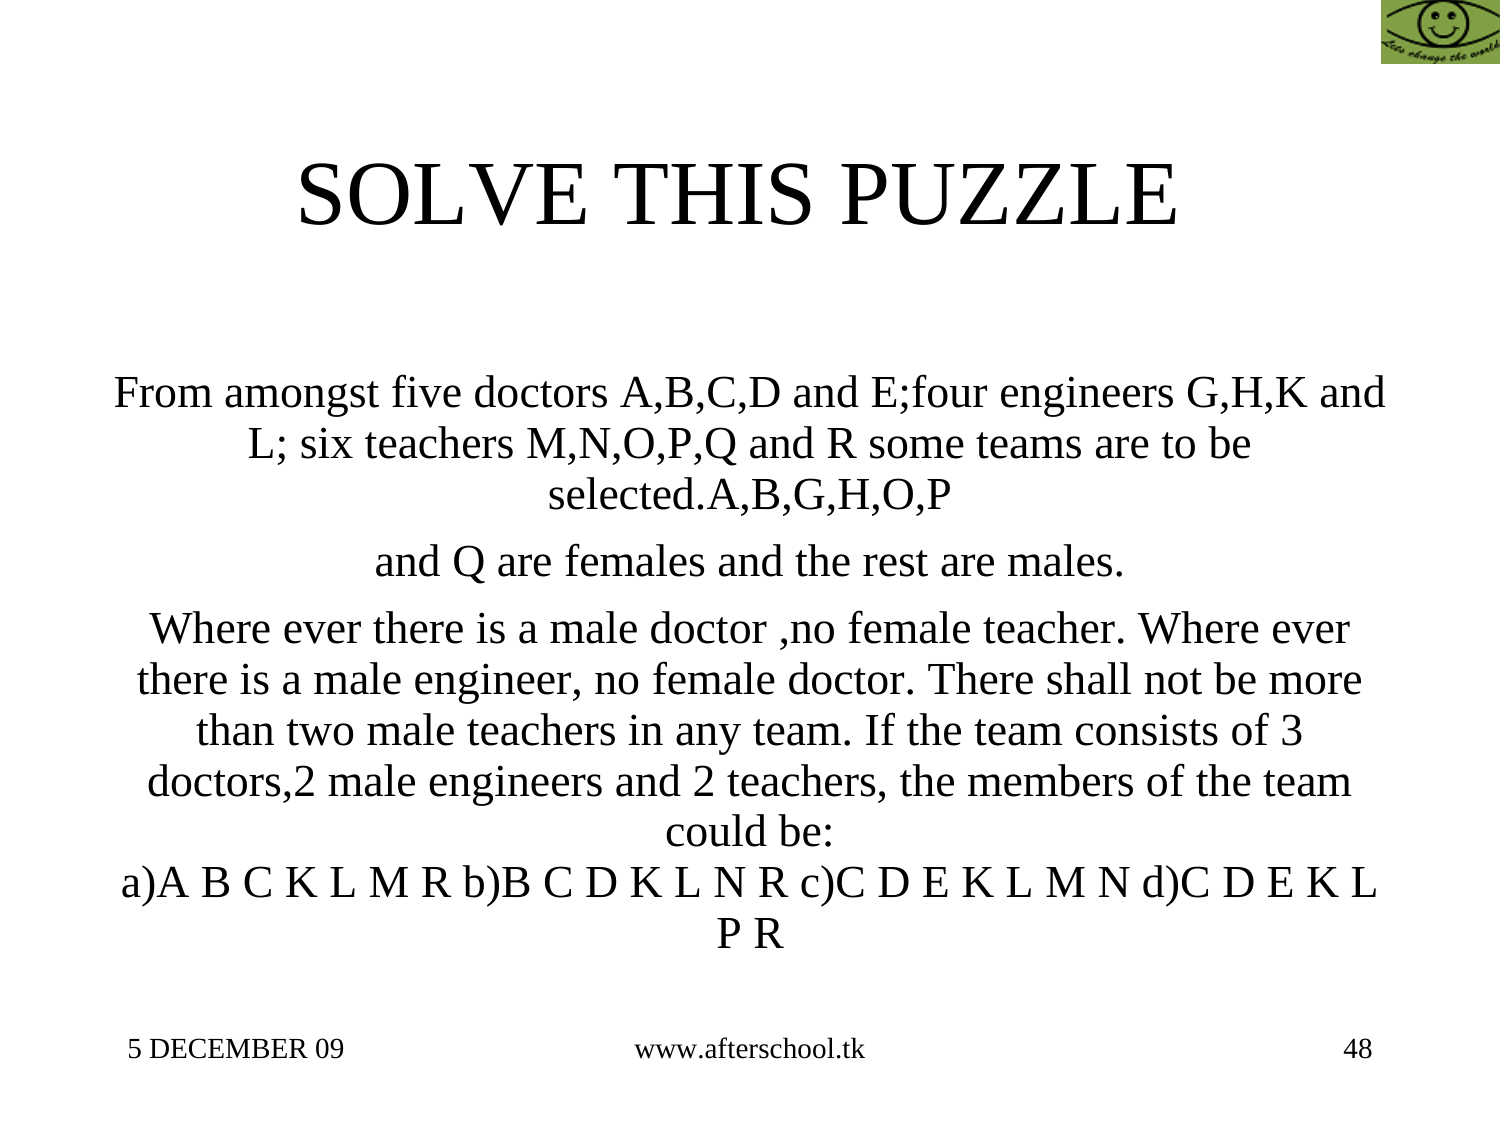

# SOLVE THIS PUZZLE
From amongst five doctors A,B,C,D and E;four engineers G,H,K and L; six teachers M,N,O,P,Q and R some teams are to be selected.A,B,G,H,O,P
and Q are females and the rest are males.
Where ever there is a male doctor ,no female teacher. Where ever there is a male engineer, no female doctor. There shall not be more than two male teachers in any team. If the team consists of 3 doctors,2 male engineers and 2 teachers, the members of the team could be:
a)A B C K L M R b)B C D K L N R c)C D E K L M N d)C D E K L P R
MFI Seminar Jain PG College
AFTERSCHOOOL centre for social entrepreneurship
48